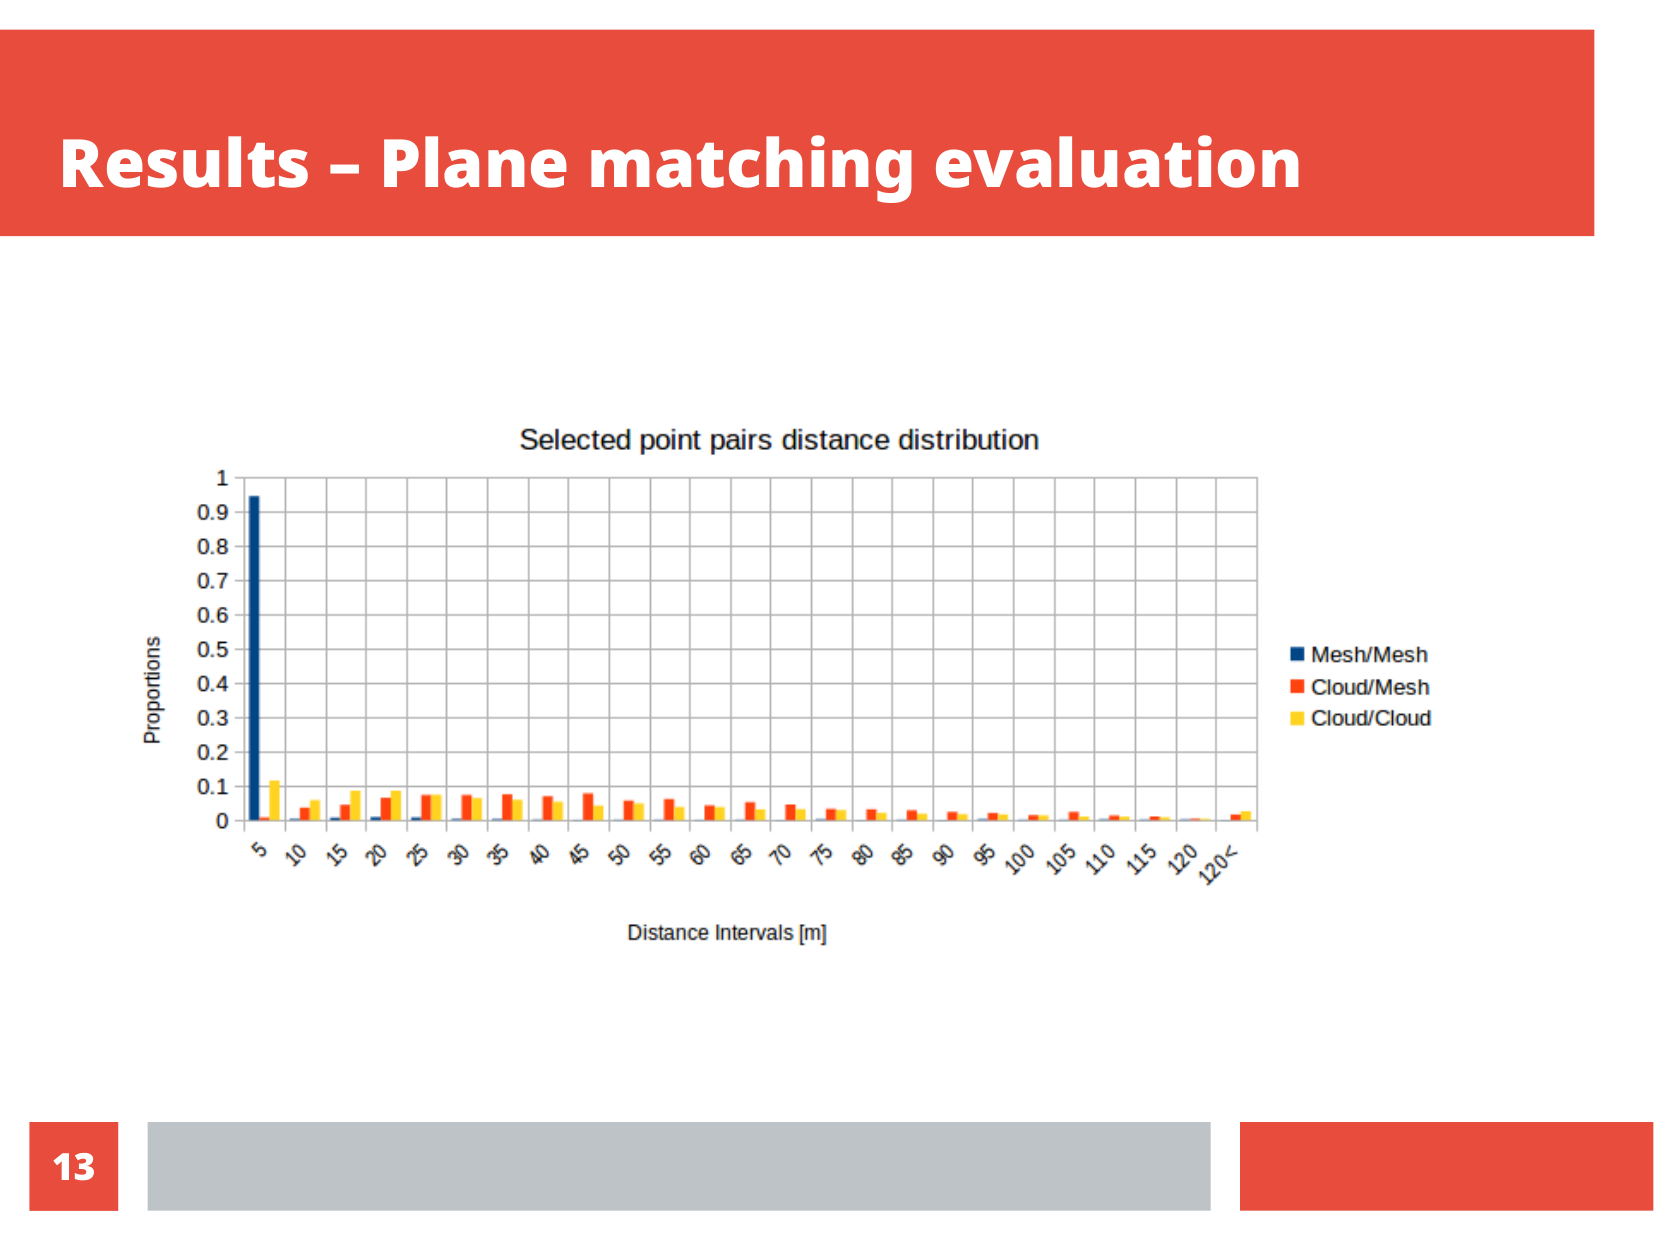

# Results – Plane matching evaluation
13